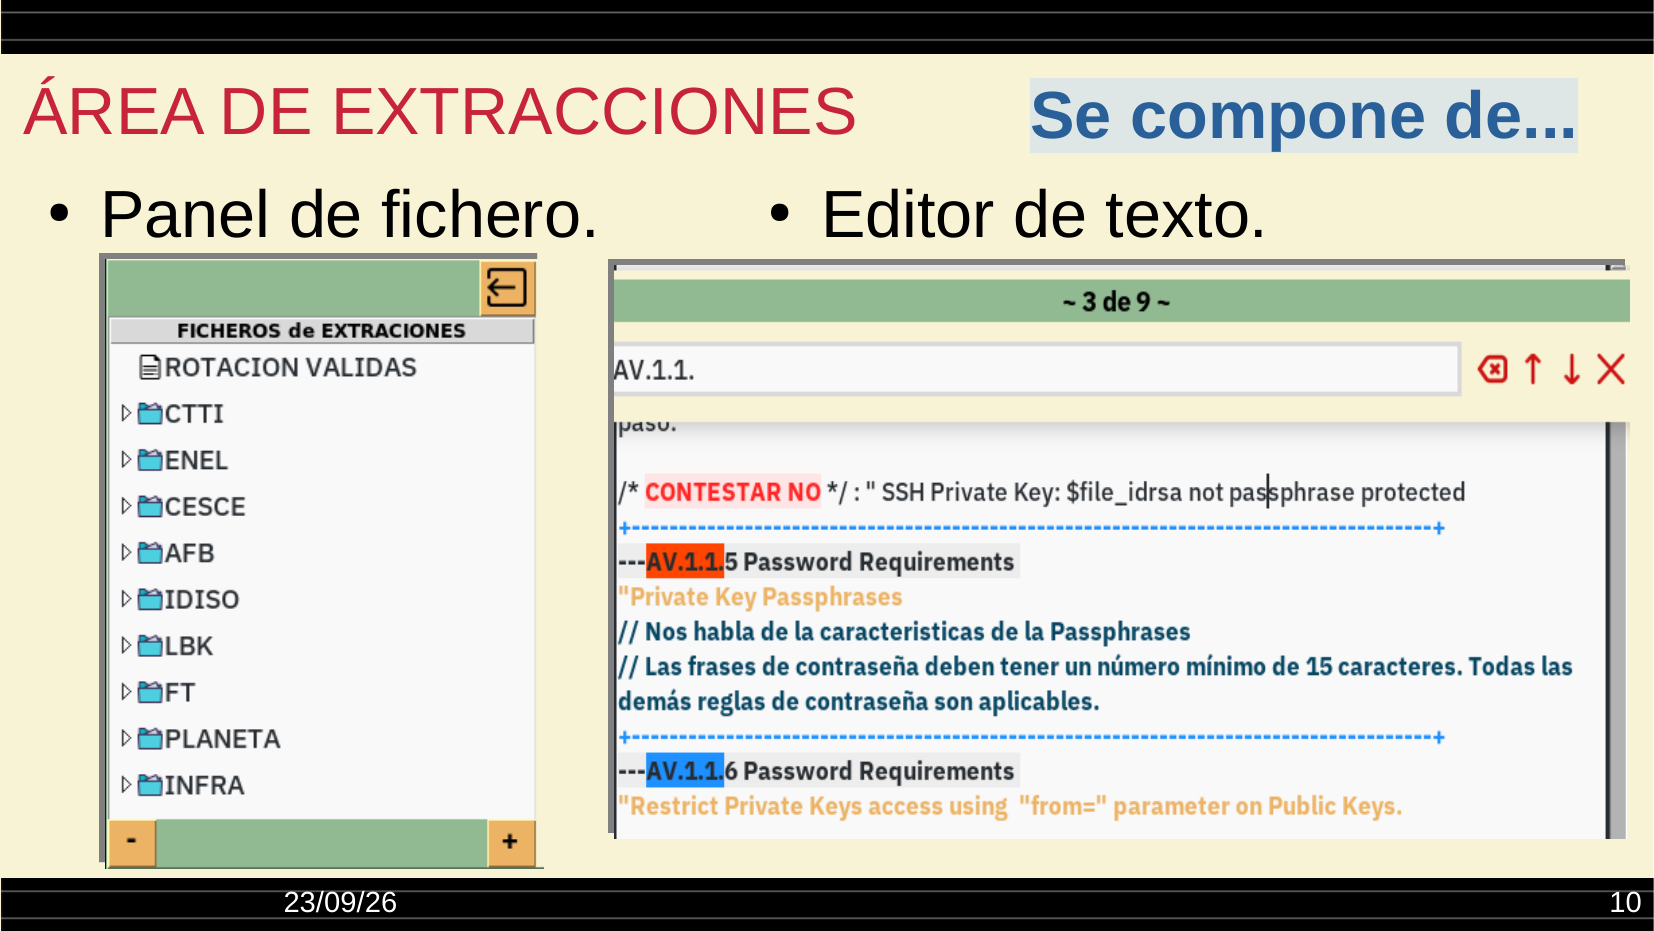

# ÁREA DE EXTRACCIONES
Se compone de...
Panel de fichero.
Editor de texto.